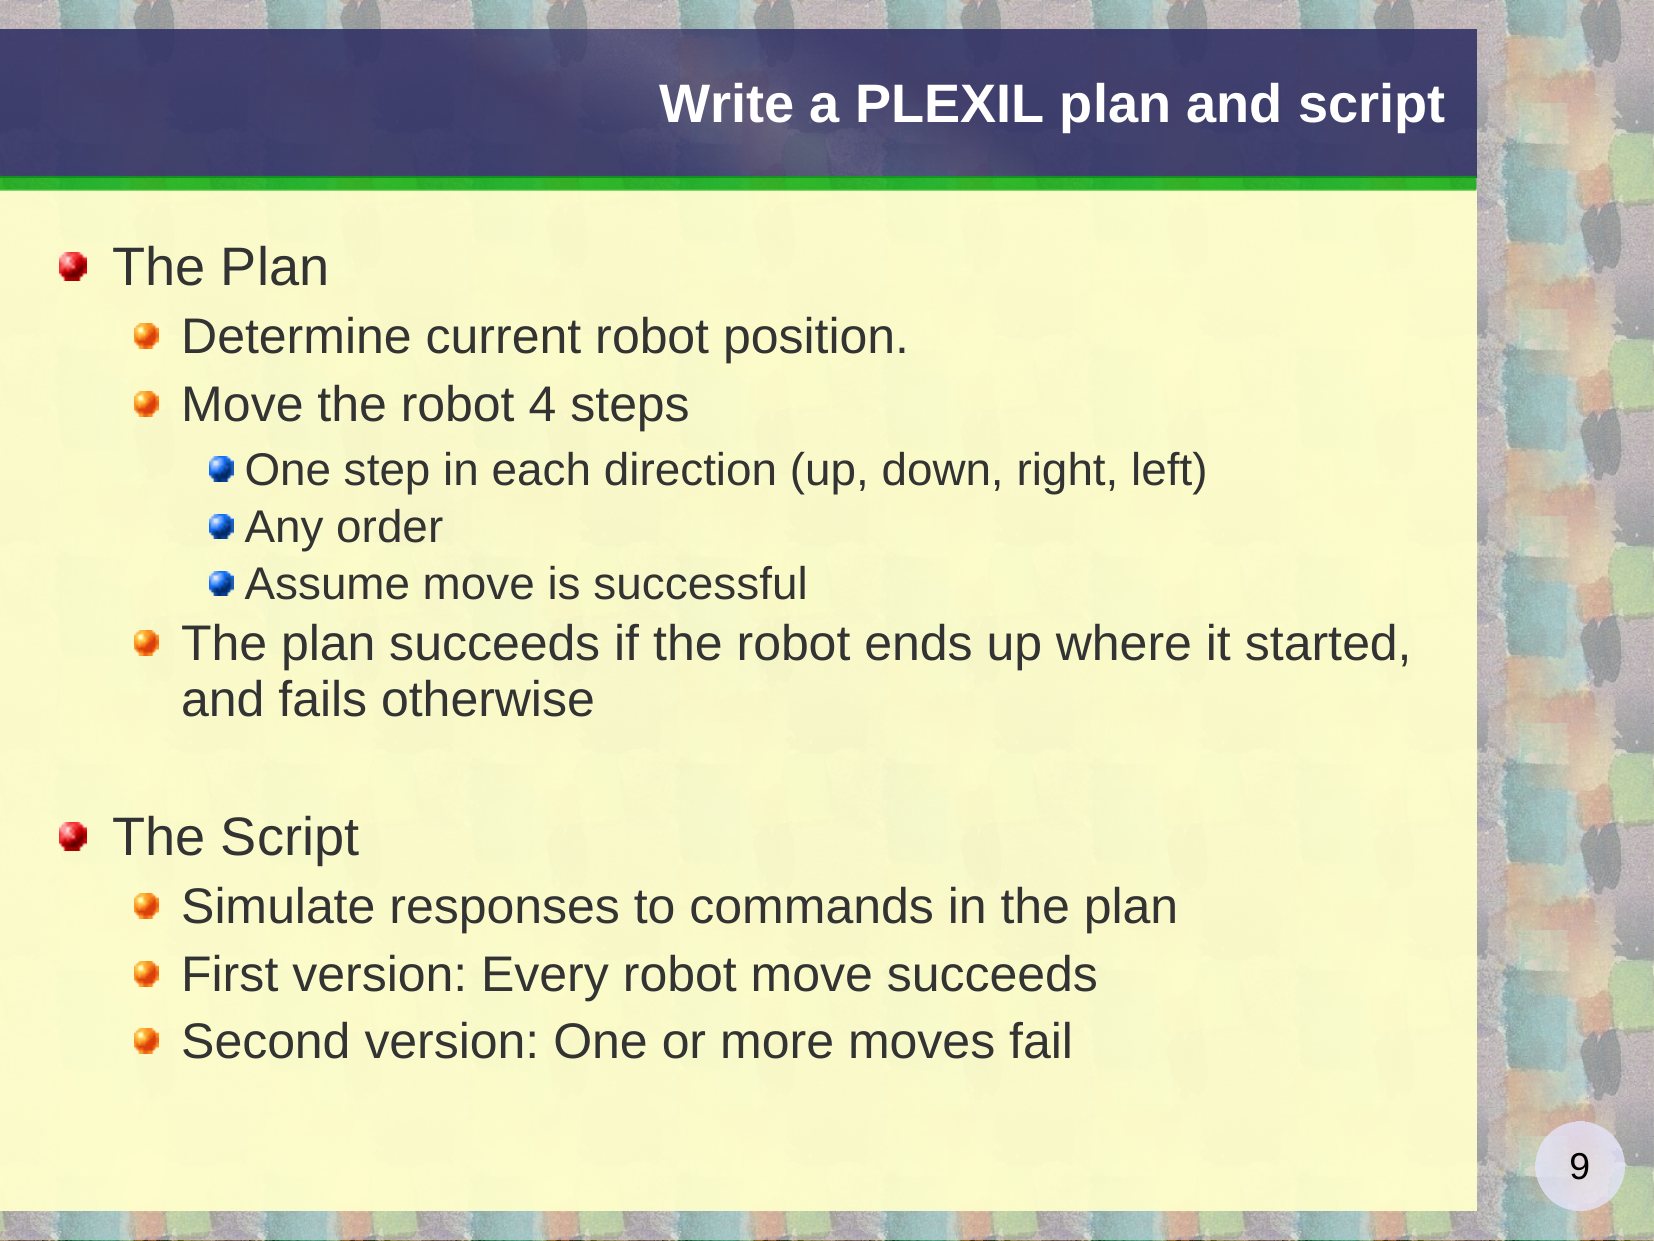

# Write a PLEXIL plan and script
The Plan
Determine current robot position.
Move the robot 4 steps
One step in each direction (up, down, right, left)
Any order
Assume move is successful
The plan succeeds if the robot ends up where it started, and fails otherwise
The Script
Simulate responses to commands in the plan
First version: Every robot move succeeds
Second version: One or more moves fail